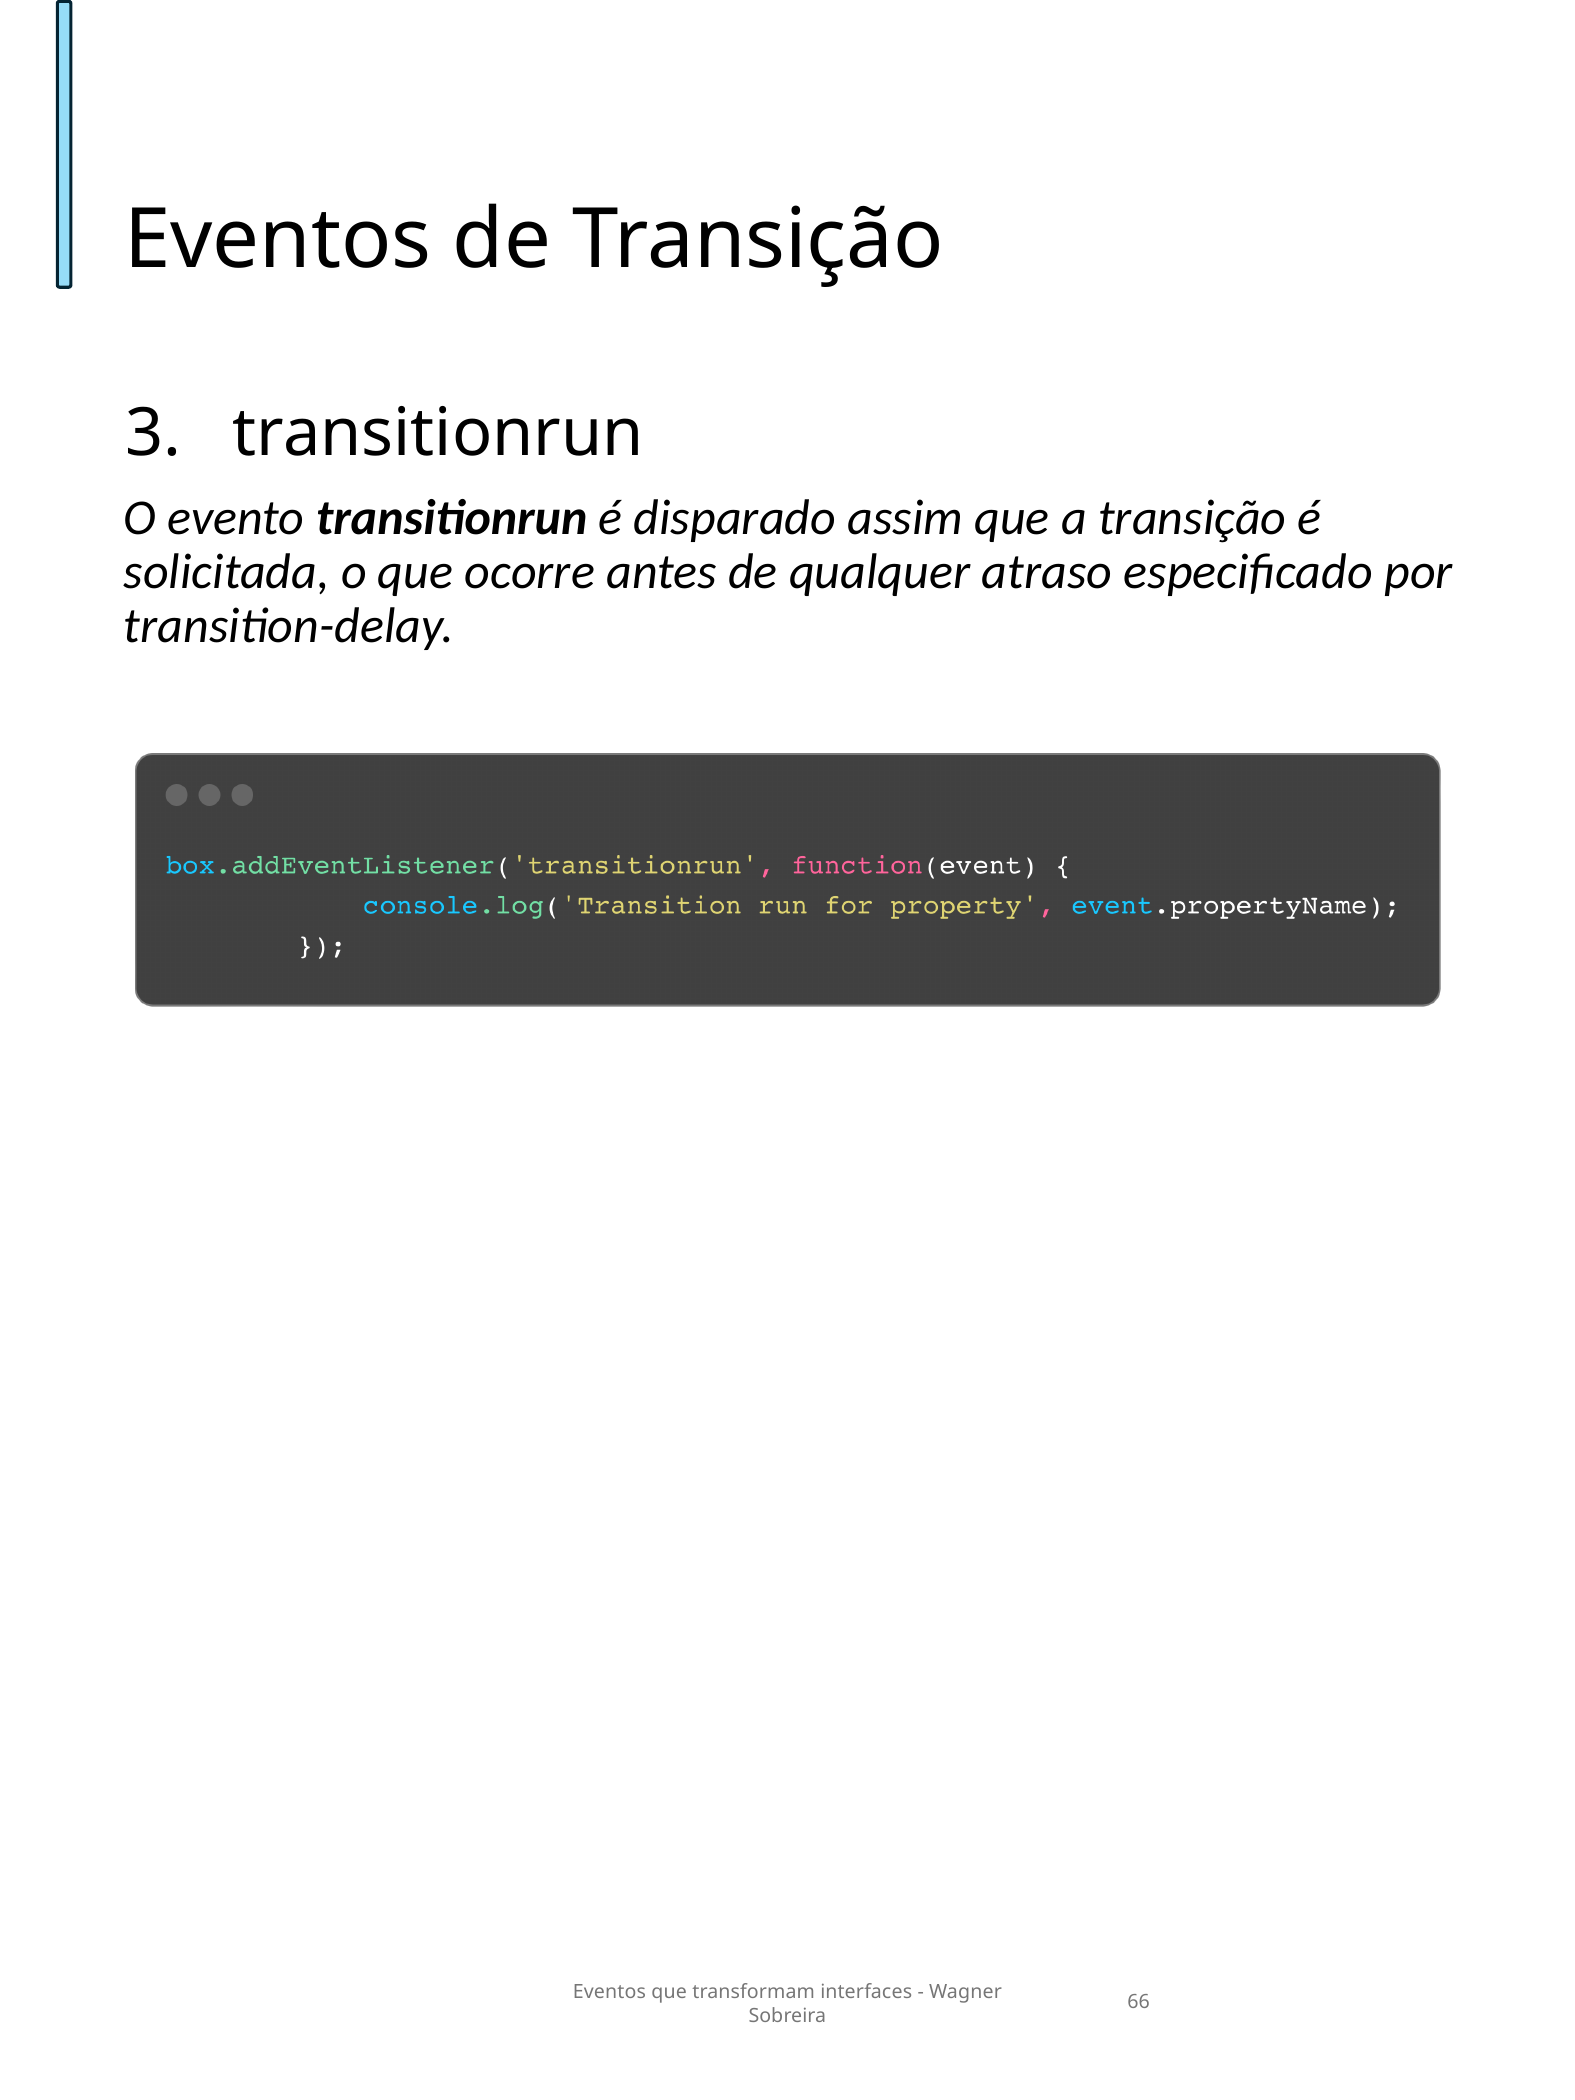

Eventos de Transição
3.   transitionrun
O evento transitionrun é disparado assim que a transição é solicitada, o que ocorre antes de qualquer atraso especificado por transition-delay.
Eventos que transformam interfaces - Wagner Sobreira